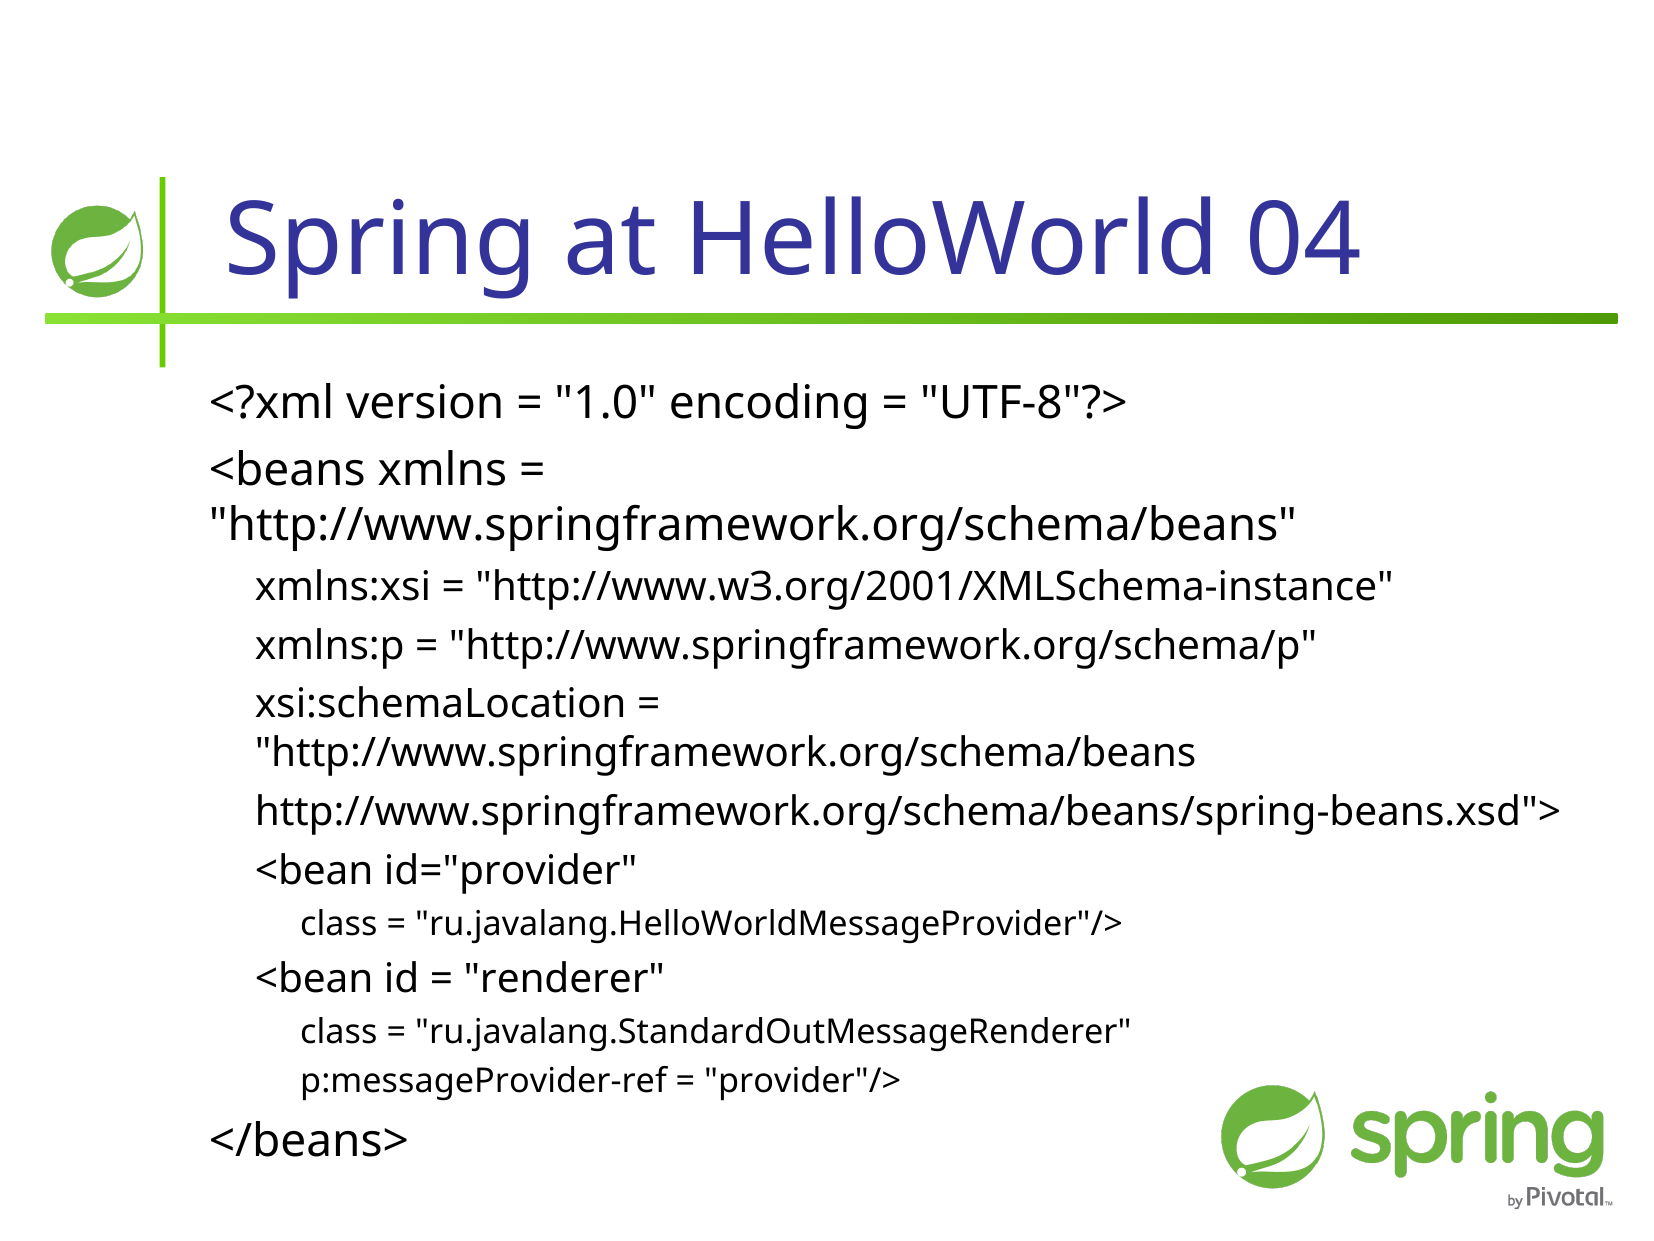

# Spring at HelloWorld 04
<?xml version = "1.0" encoding = "UTF-8"?>
<beans xmlns = "http://www.springframework.org/schema/beans"
xmlns:xsi = "http://www.wЗ.org/2001/XMLSchema-instance"
xmlns:p = "http://www.springframework.org/schema/p"
xsi:schemaLocation = "http://www.springframework.org/schema/beans
http://www.springframework.org/schema/beans/spring-beans.xsd">
<bean id="provider"
class = "ru.javalang.HelloWorldМessageProvider"/>
<bean id = "renderer"
class = "ru.javalang.StandardOutMessageRenderer"
p:messageProvider-ref = "provider"/>
</beans>